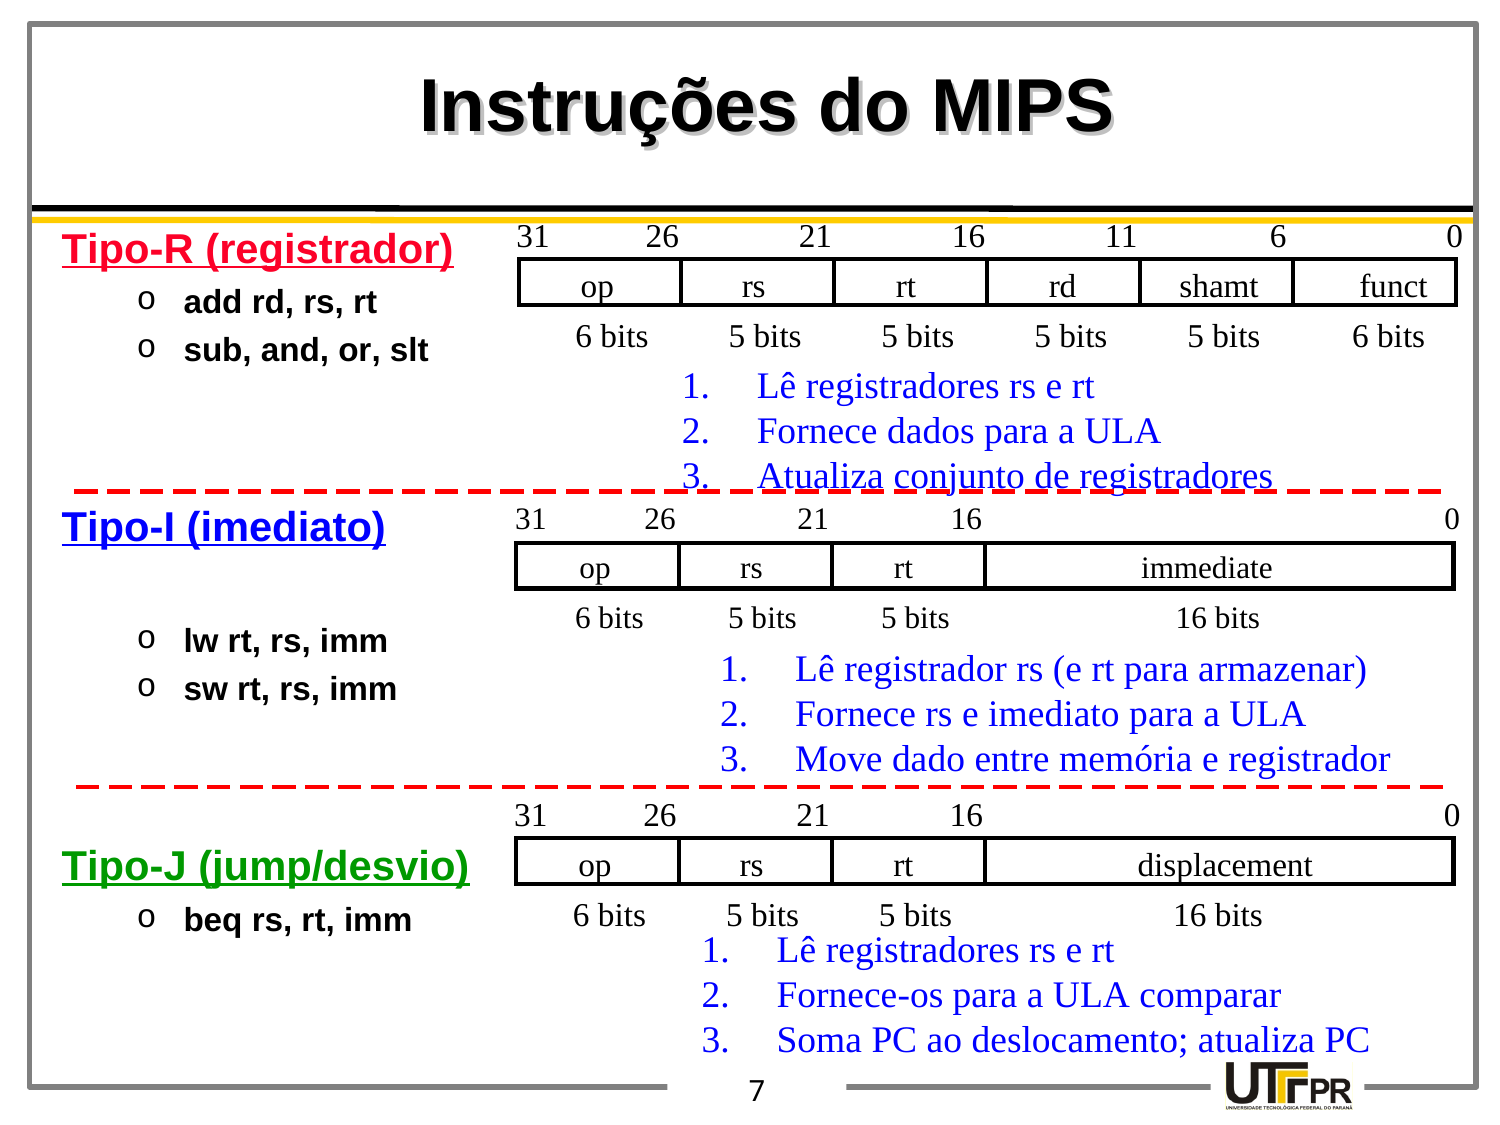

Instruções do MIPS
31
26
21
16
11
6
0
op
rs
rt
rd
shamt
funct
6 bits
5 bits
5 bits
5 bits
5 bits
6 bits
# Tipo-R (registrador)
add rd, rs, rt
sub, and, or, slt
Tipo-I (imediato)
lw rt, rs, imm
sw rt, rs, imm
Tipo-J (jump/desvio)
beq rs, rt, imm
Lê registradores rs e rt
Fornece dados para a ULA
Atualiza conjunto de registradores
31
26
21
16
0
op
rs
rt
immediate
6 bits
5 bits
5 bits
16 bits
Lê registrador rs (e rt para armazenar)
Fornece rs e imediato para a ULA
Move dado entre memória e registrador
31
26
21
16
0
op
rs
rt
displacement
6 bits
5 bits
5 bits
16 bits
Lê registradores rs e rt
Fornece-os para a ULA comparar
Soma PC ao deslocamento; atualiza PC